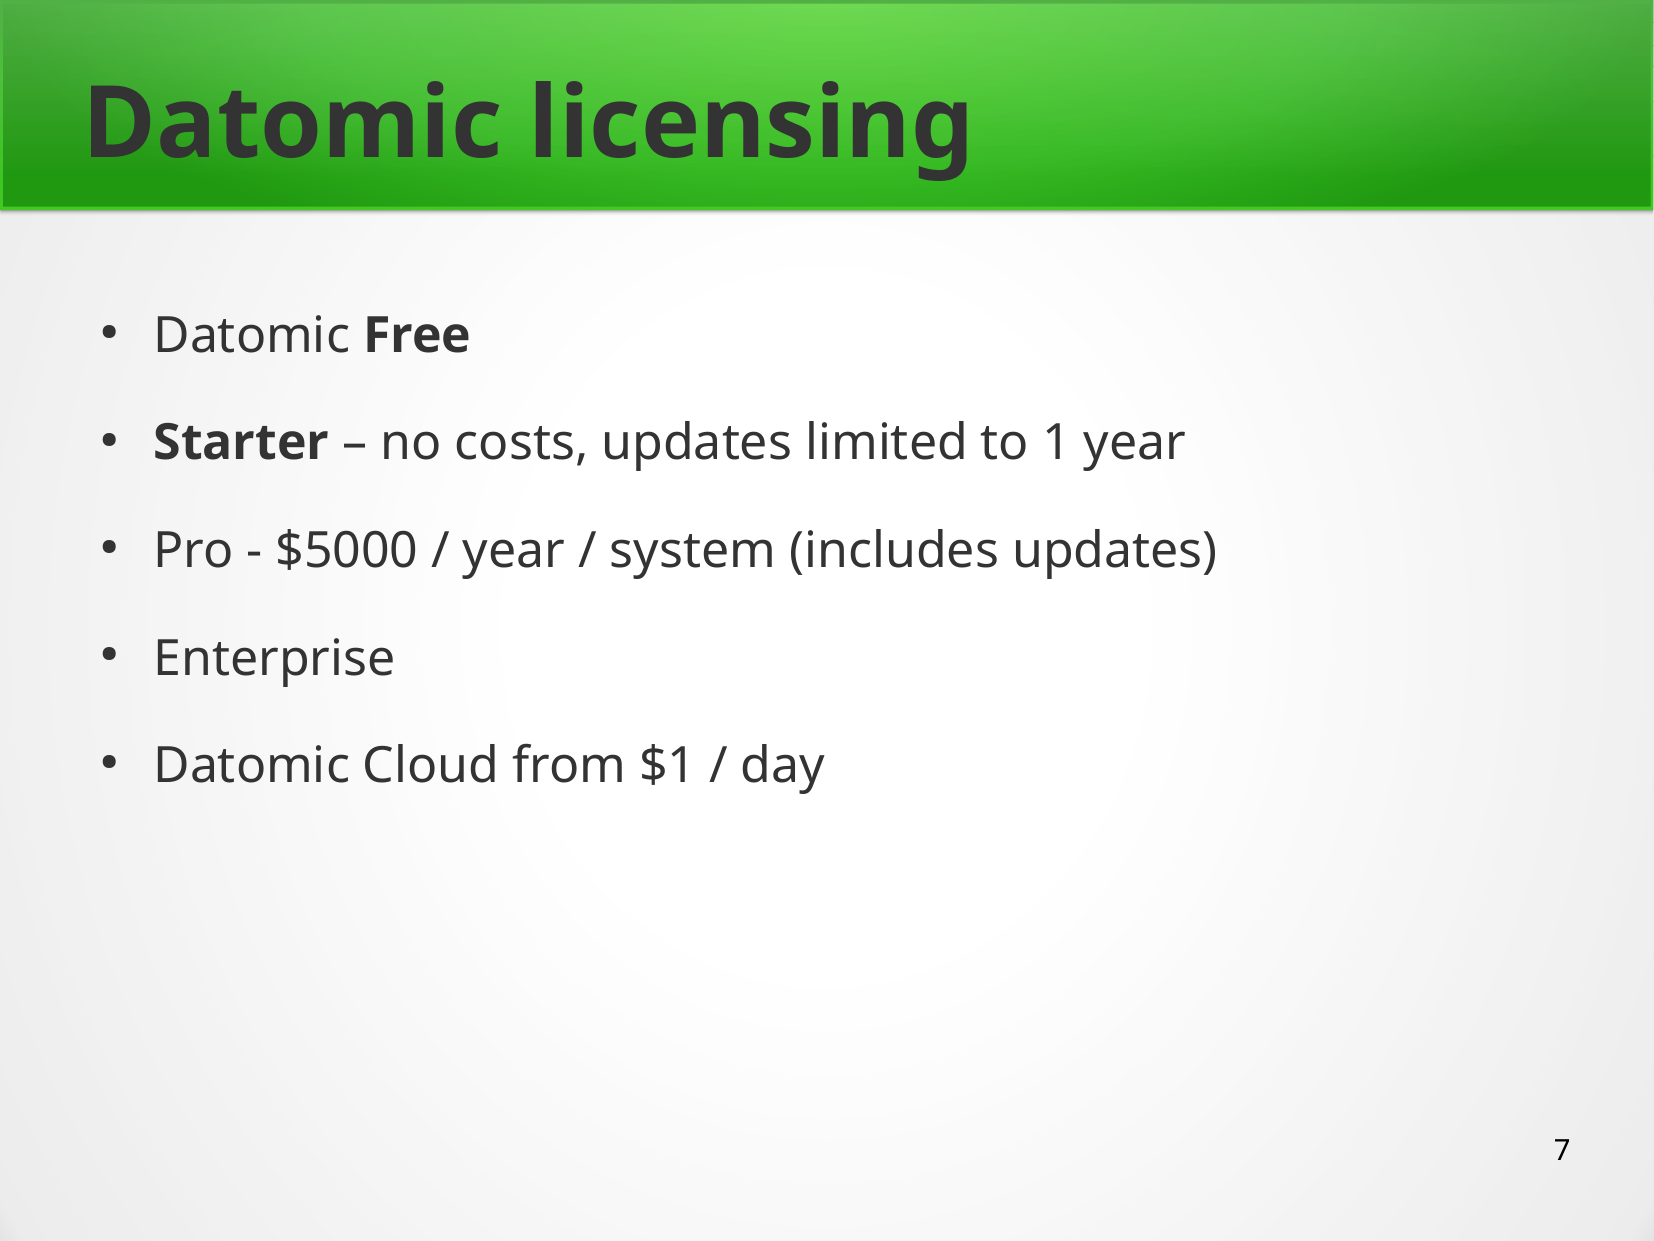

# Datomic licensing
Datomic Free
Starter – no costs, updates limited to 1 year
Pro - ​$5000 / year / system (includes updates)
Enterprise
Datomic Cloud from $1 / day
7